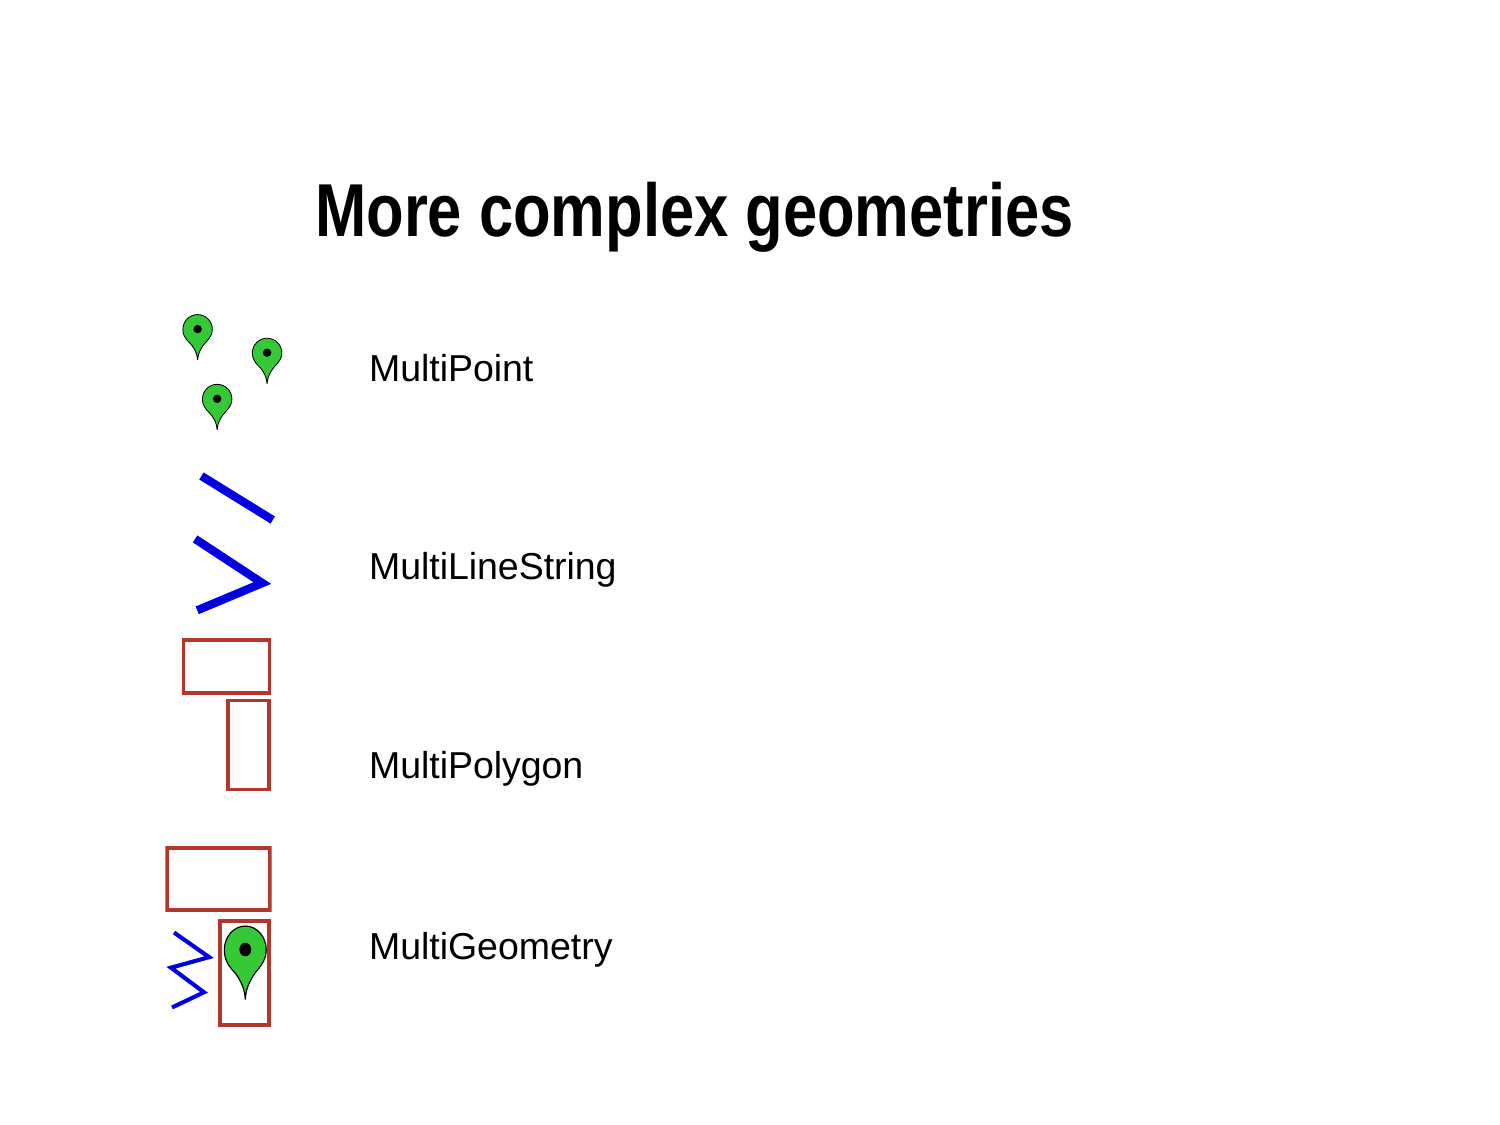

# More complex geometries
MultiPoint
MultiLineString
MultiPolygon
MultiGeometry